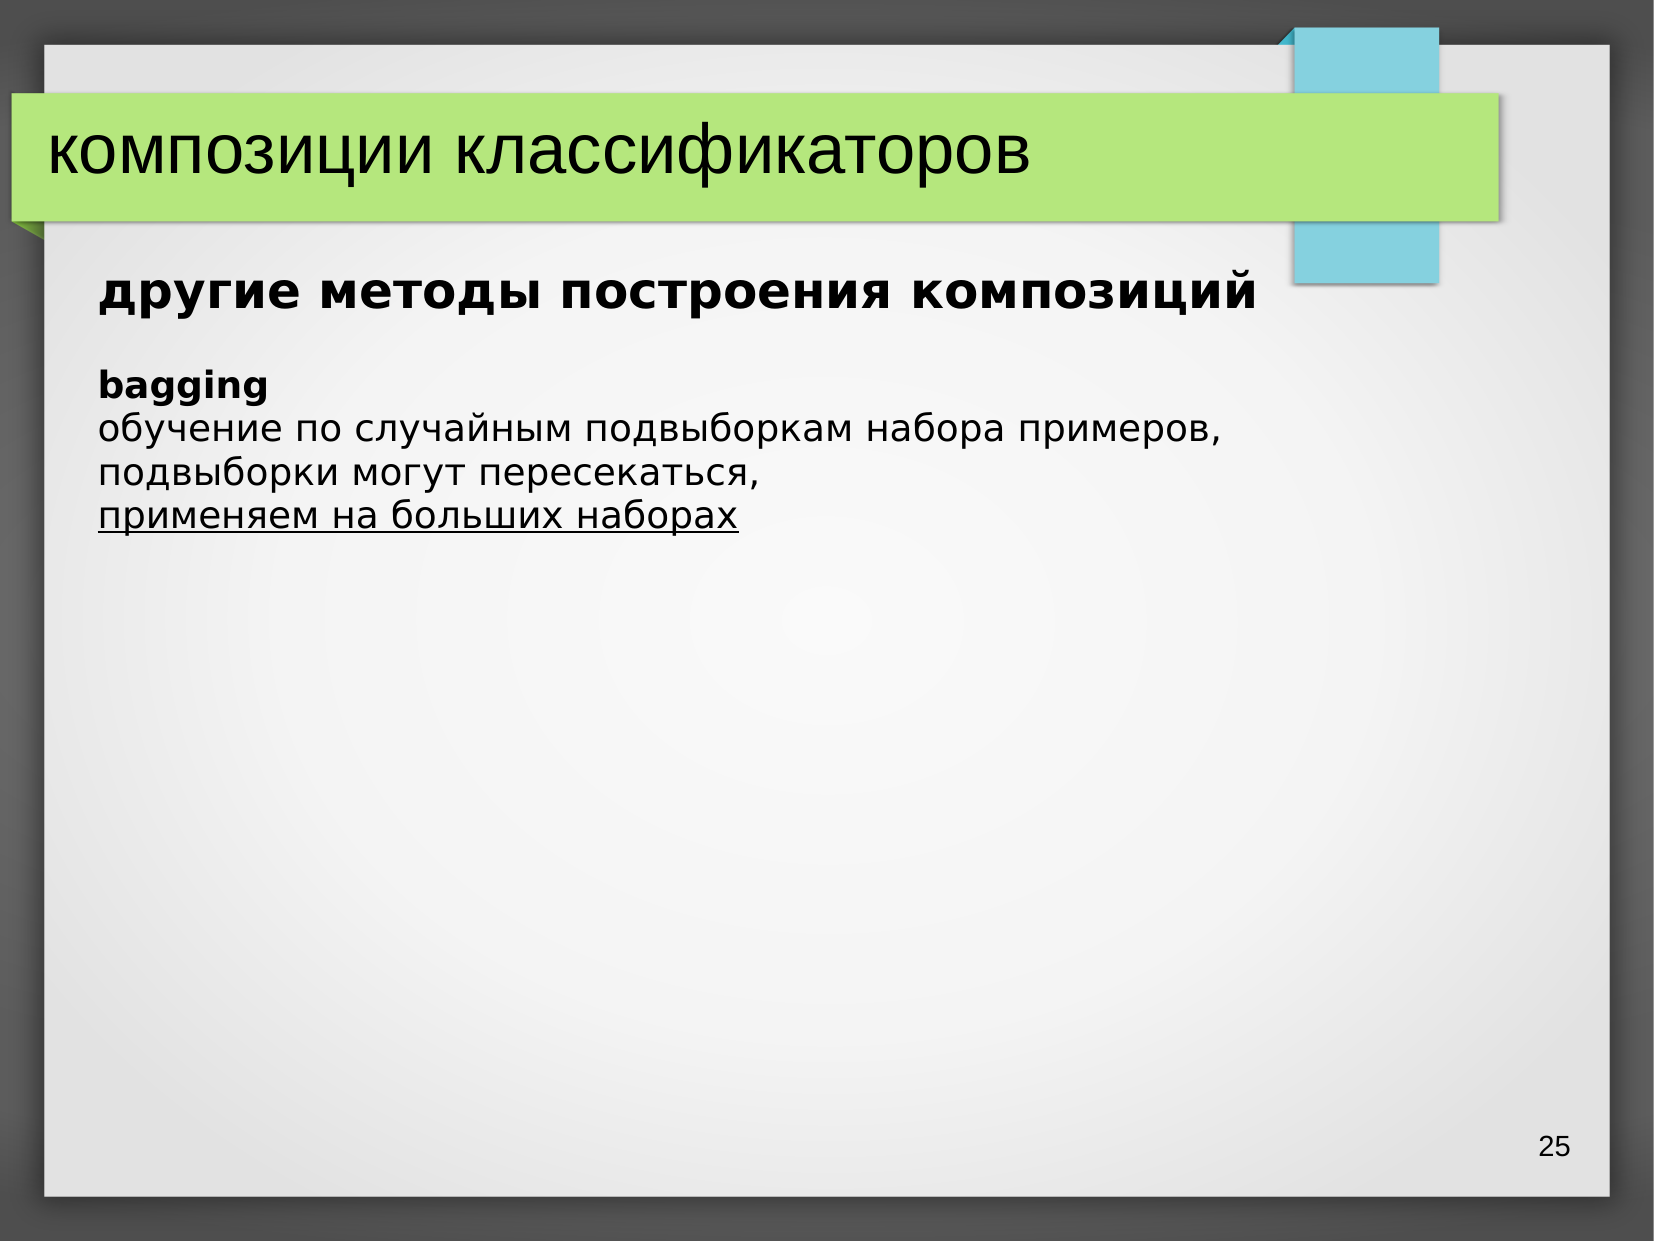

# композиции классификаторов
другие методы построения композиций
bagging
обучение по случайным подвыборкам набора примеров,
подвыборки могут пересекаться,
применяем на больших наборах
25